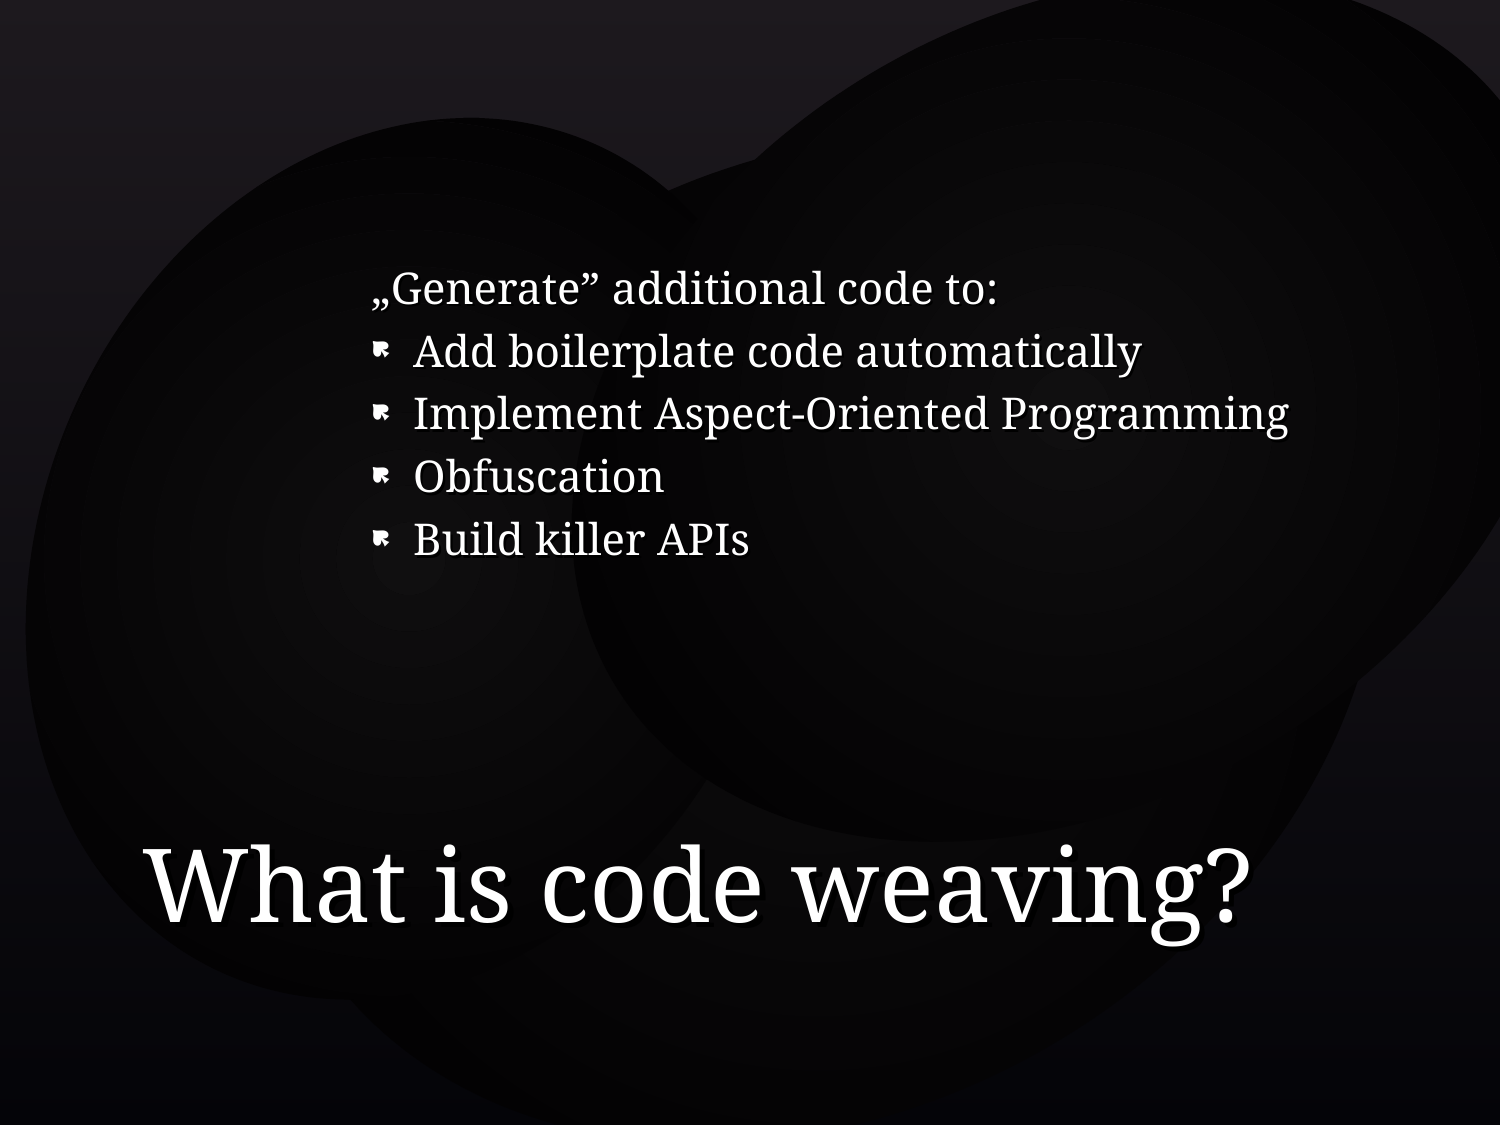

# „Generate” additional code to:
Add boilerplate code automatically
Implement Aspect-Oriented Programming
Obfuscation
Build killer APIs
What is code weaving?